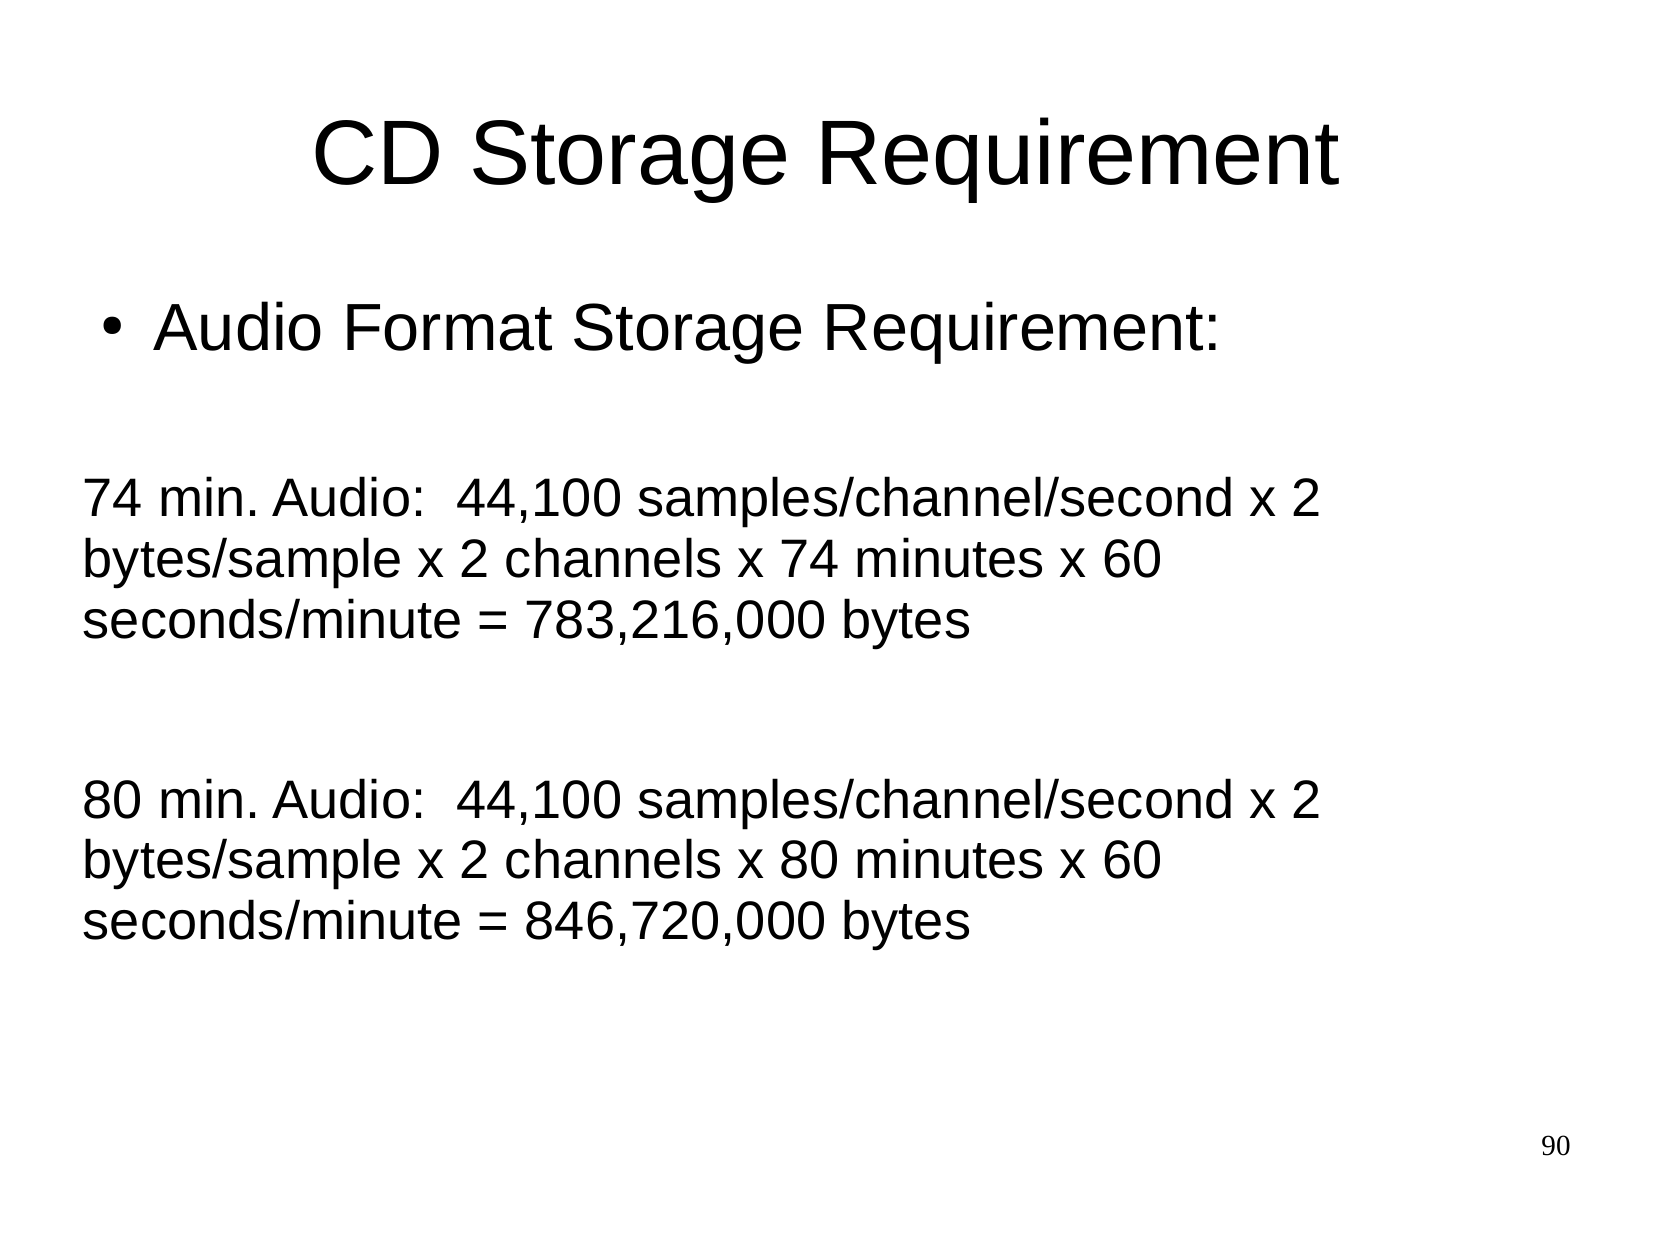

# CD Storage Requirement
Audio Format Storage Requirement:
74 min. Audio: 44,100 samples/channel/second x 2 bytes/sample x 2 channels x 74 minutes x 60 seconds/minute = 783,216,000 bytes
80 min. Audio: 44,100 samples/channel/second x 2 bytes/sample x 2 channels x 80 minutes x 60 seconds/minute = 846,720,000 bytes
90